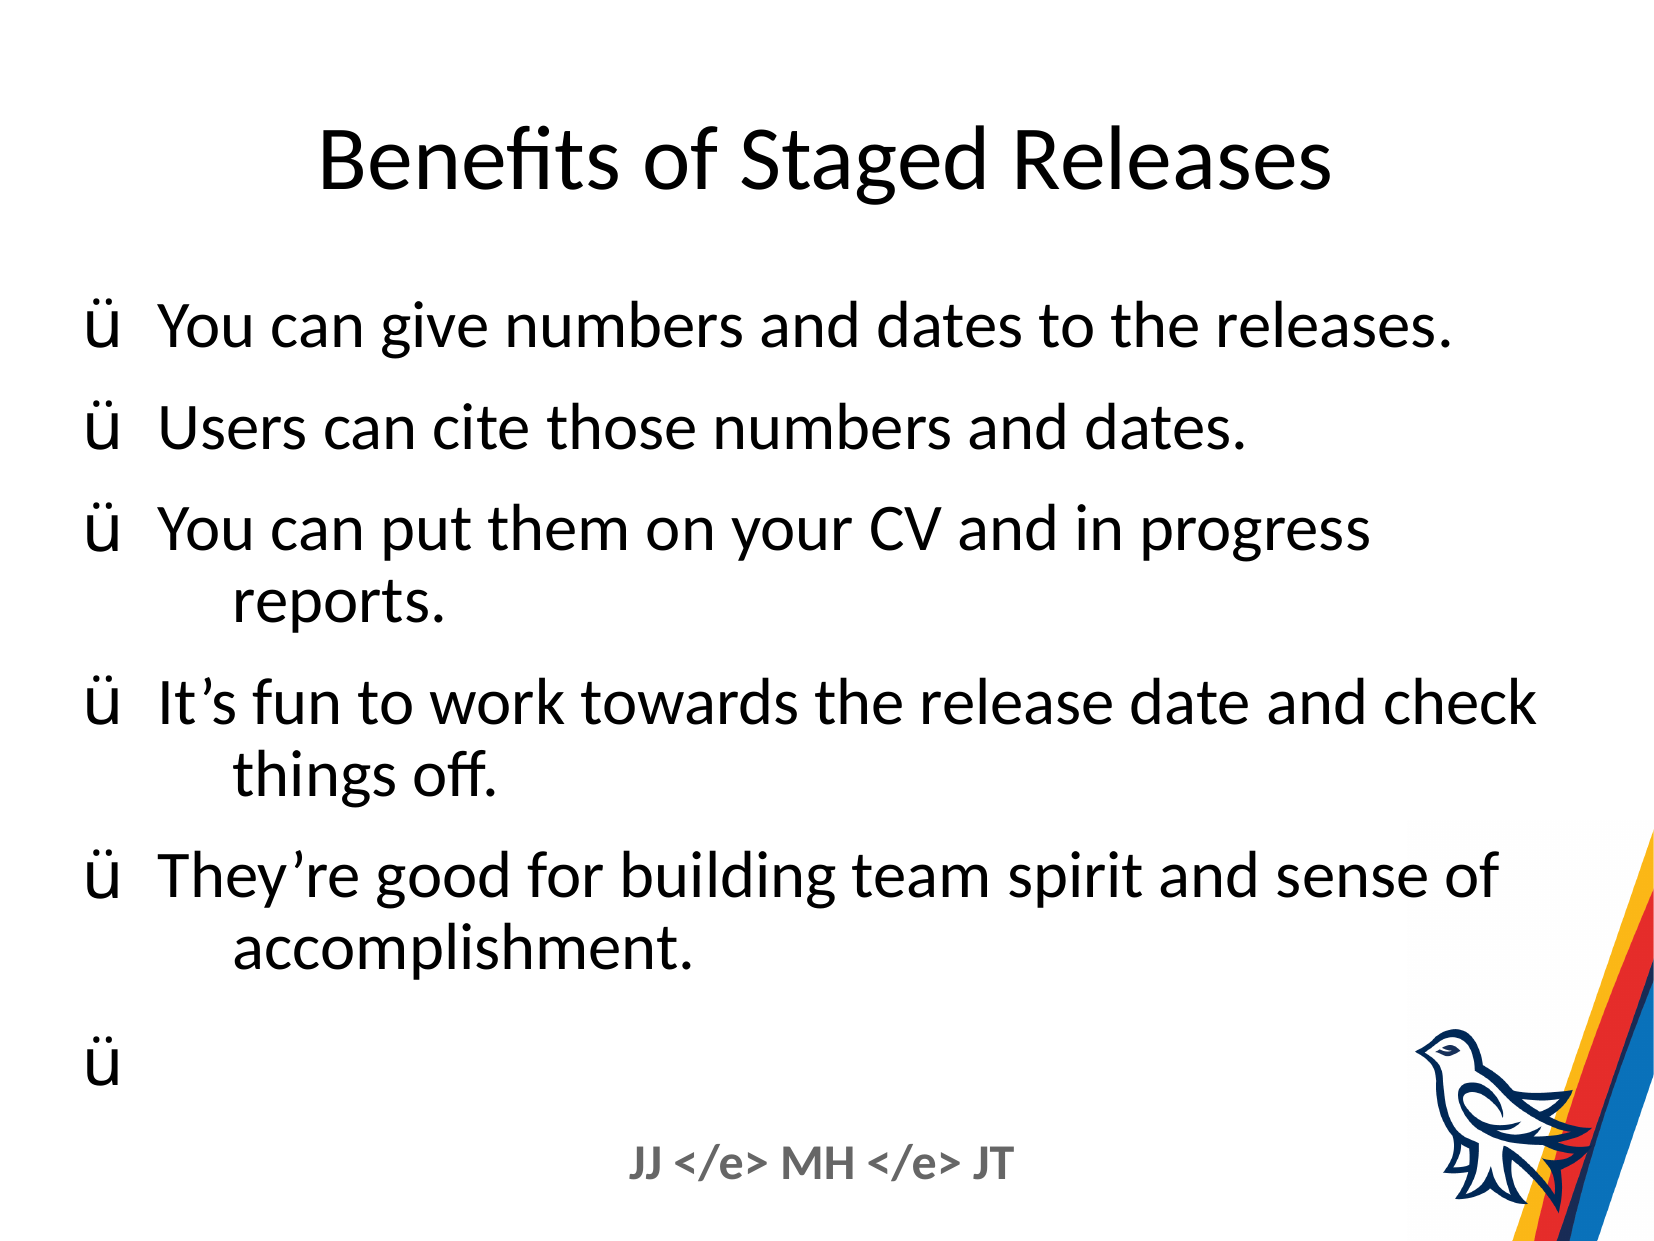

# Benefits of Staged Releases
You can give numbers and dates to the releases.
Users can cite those numbers and dates.
You can put them on your CV and in progress reports.
It’s fun to work towards the release date and check things off.
They’re good for building team spirit and sense of accomplishment.
JJ </e> MH </e> JT